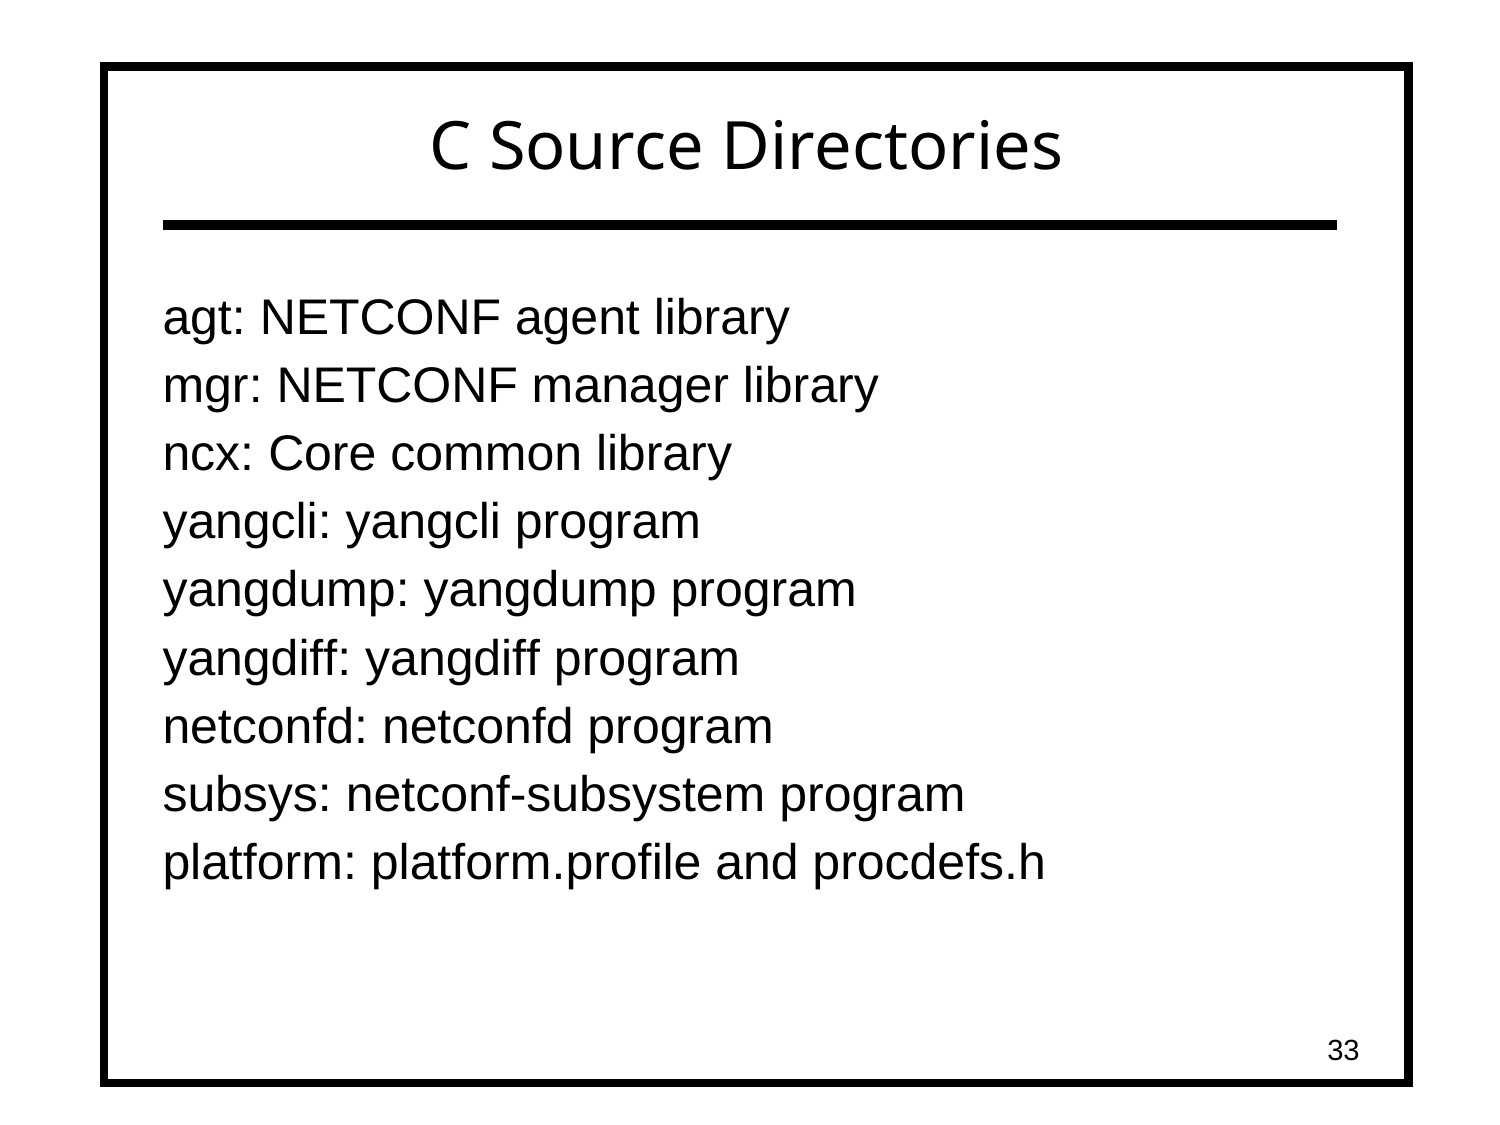

# C Source Directories
agt: NETCONF agent library
mgr: NETCONF manager library
ncx: Core common library
yangcli: yangcli program
yangdump: yangdump program
yangdiff: yangdiff program
netconfd: netconfd program
subsys: netconf-subsystem program
platform: platform.profile and procdefs.h
33